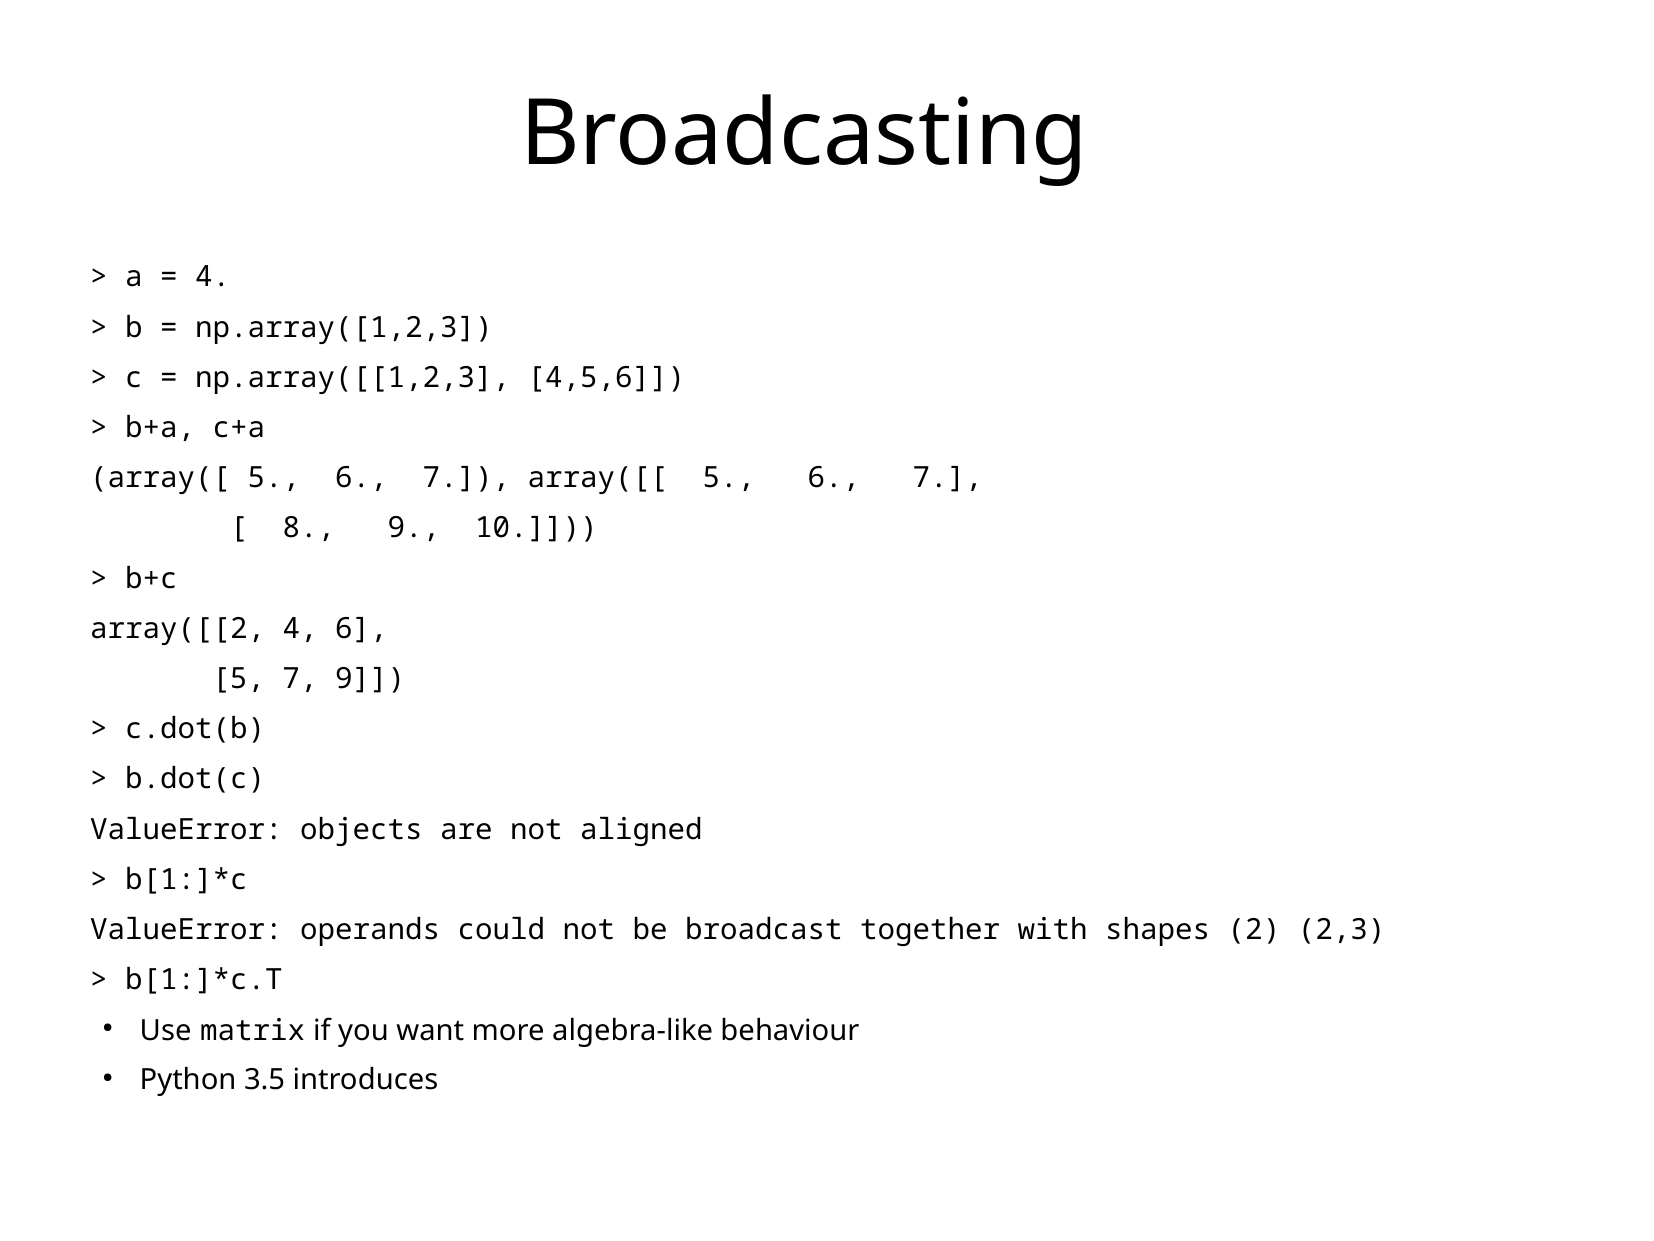

# Broadcasting
> a = 4.
> b = np.array([1,2,3])
> c = np.array([[1,2,3], [4,5,6]])
> b+a, c+a
(array([ 5., 6., 7.]), array([[ 5., 6., 7.],
 [ 8., 9., 10.]]))
> b+c
array([[2, 4, 6],
 [5, 7, 9]])
> c.dot(b)
> b.dot(c)
ValueError: objects are not aligned
> b[1:]*c
ValueError: operands could not be broadcast together with shapes (2) (2,3)
> b[1:]*c.T
Use matrix if you want more algebra-like behaviour
Python 3.5 introduces